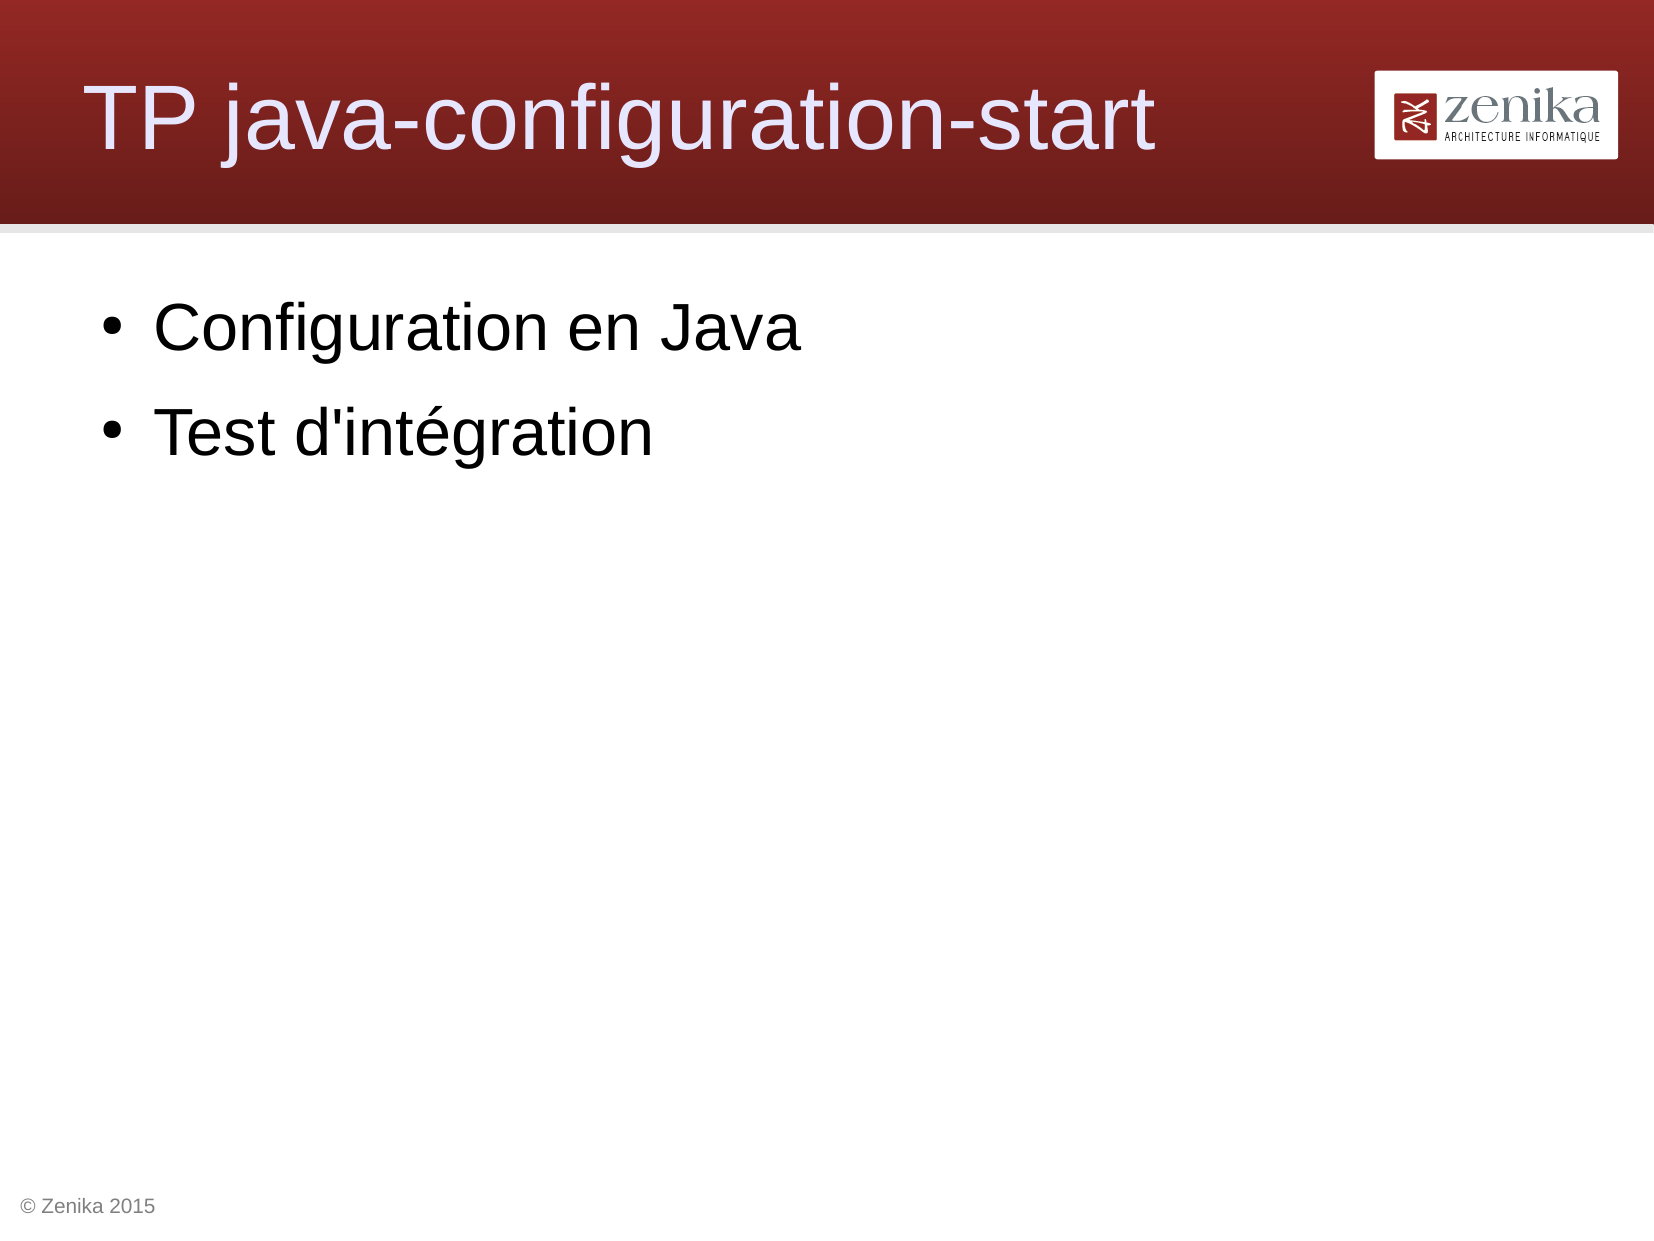

# TP java-configuration-start
Configuration en Java
Test d'intégration